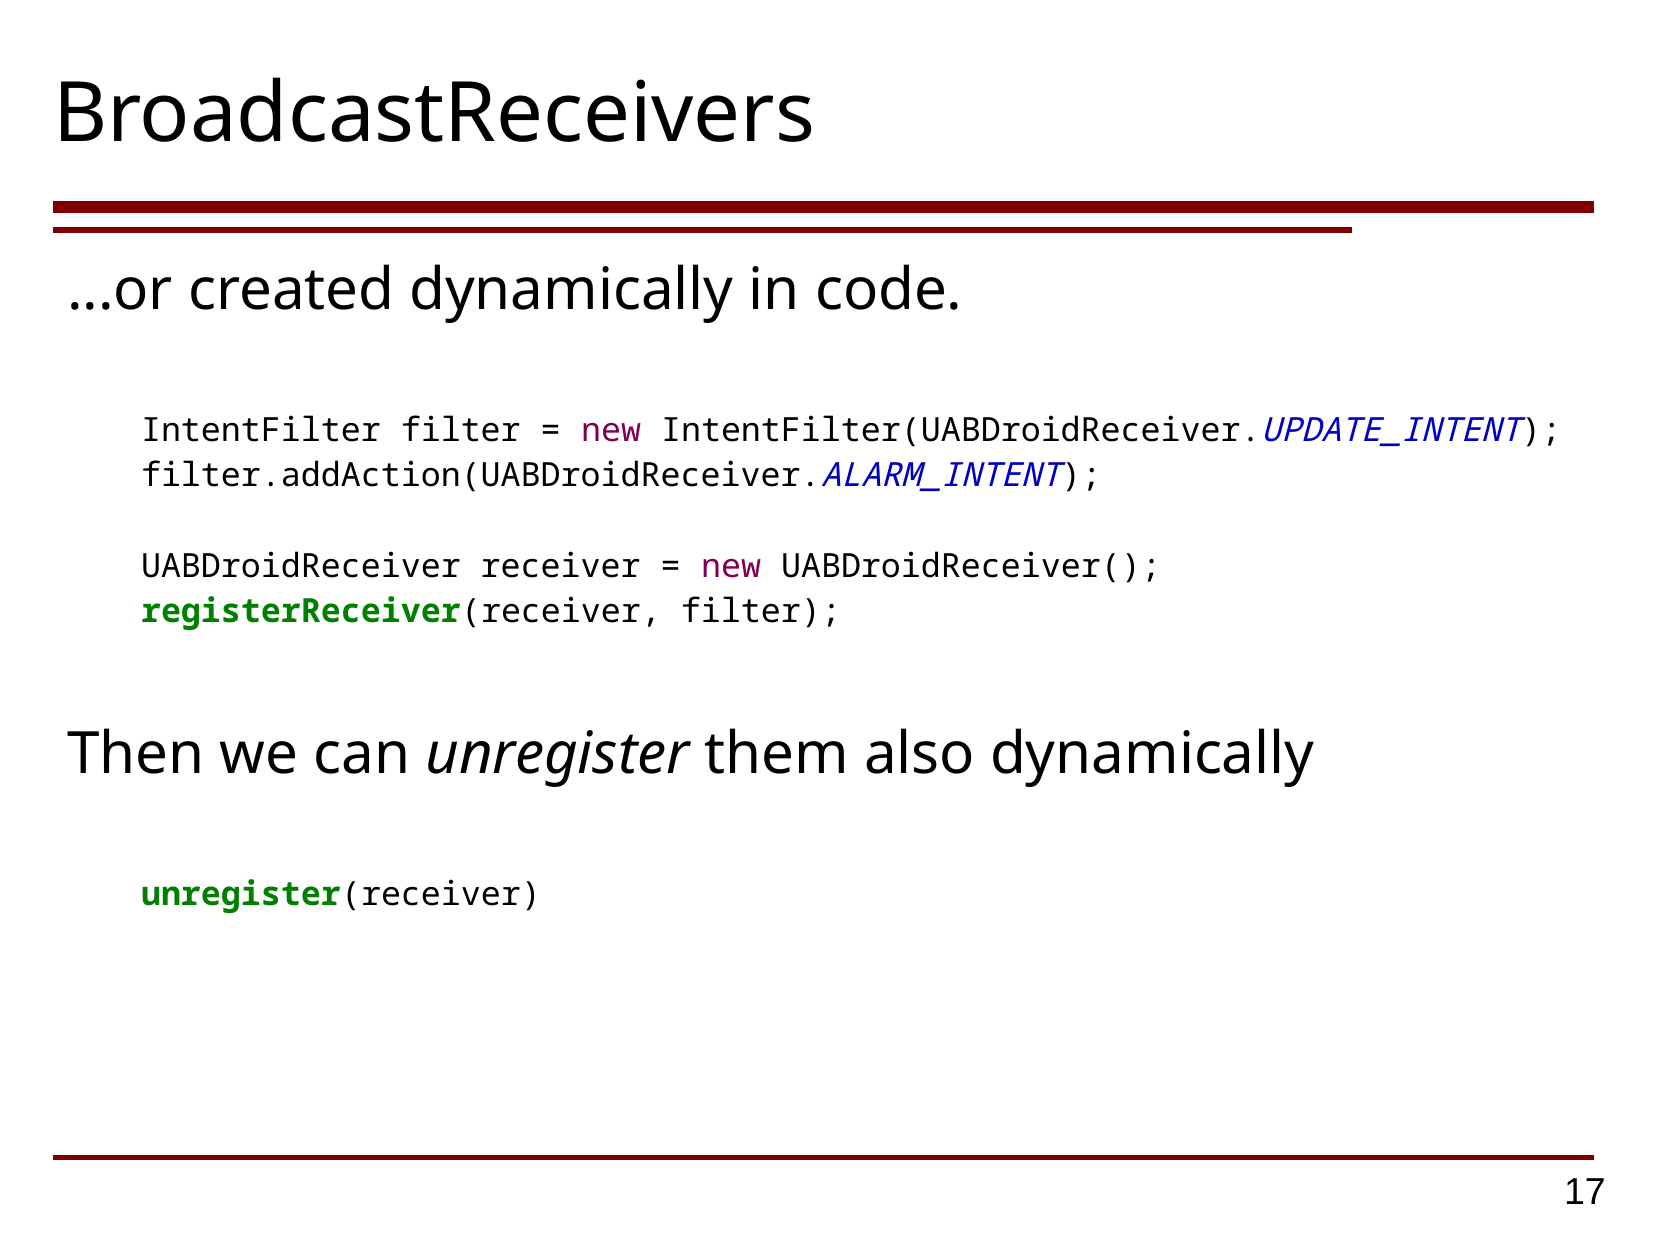

# BroadcastReceivers
...or created dynamically in code.
	IntentFilter filter = new IntentFilter(UABDroidReceiver.UPDATE_INTENT);
	filter.addAction(UABDroidReceiver.ALARM_INTENT);
	UABDroidReceiver receiver = new UABDroidReceiver();
	registerReceiver(receiver, filter);
Then we can unregister them also dynamically
	unregister(receiver)